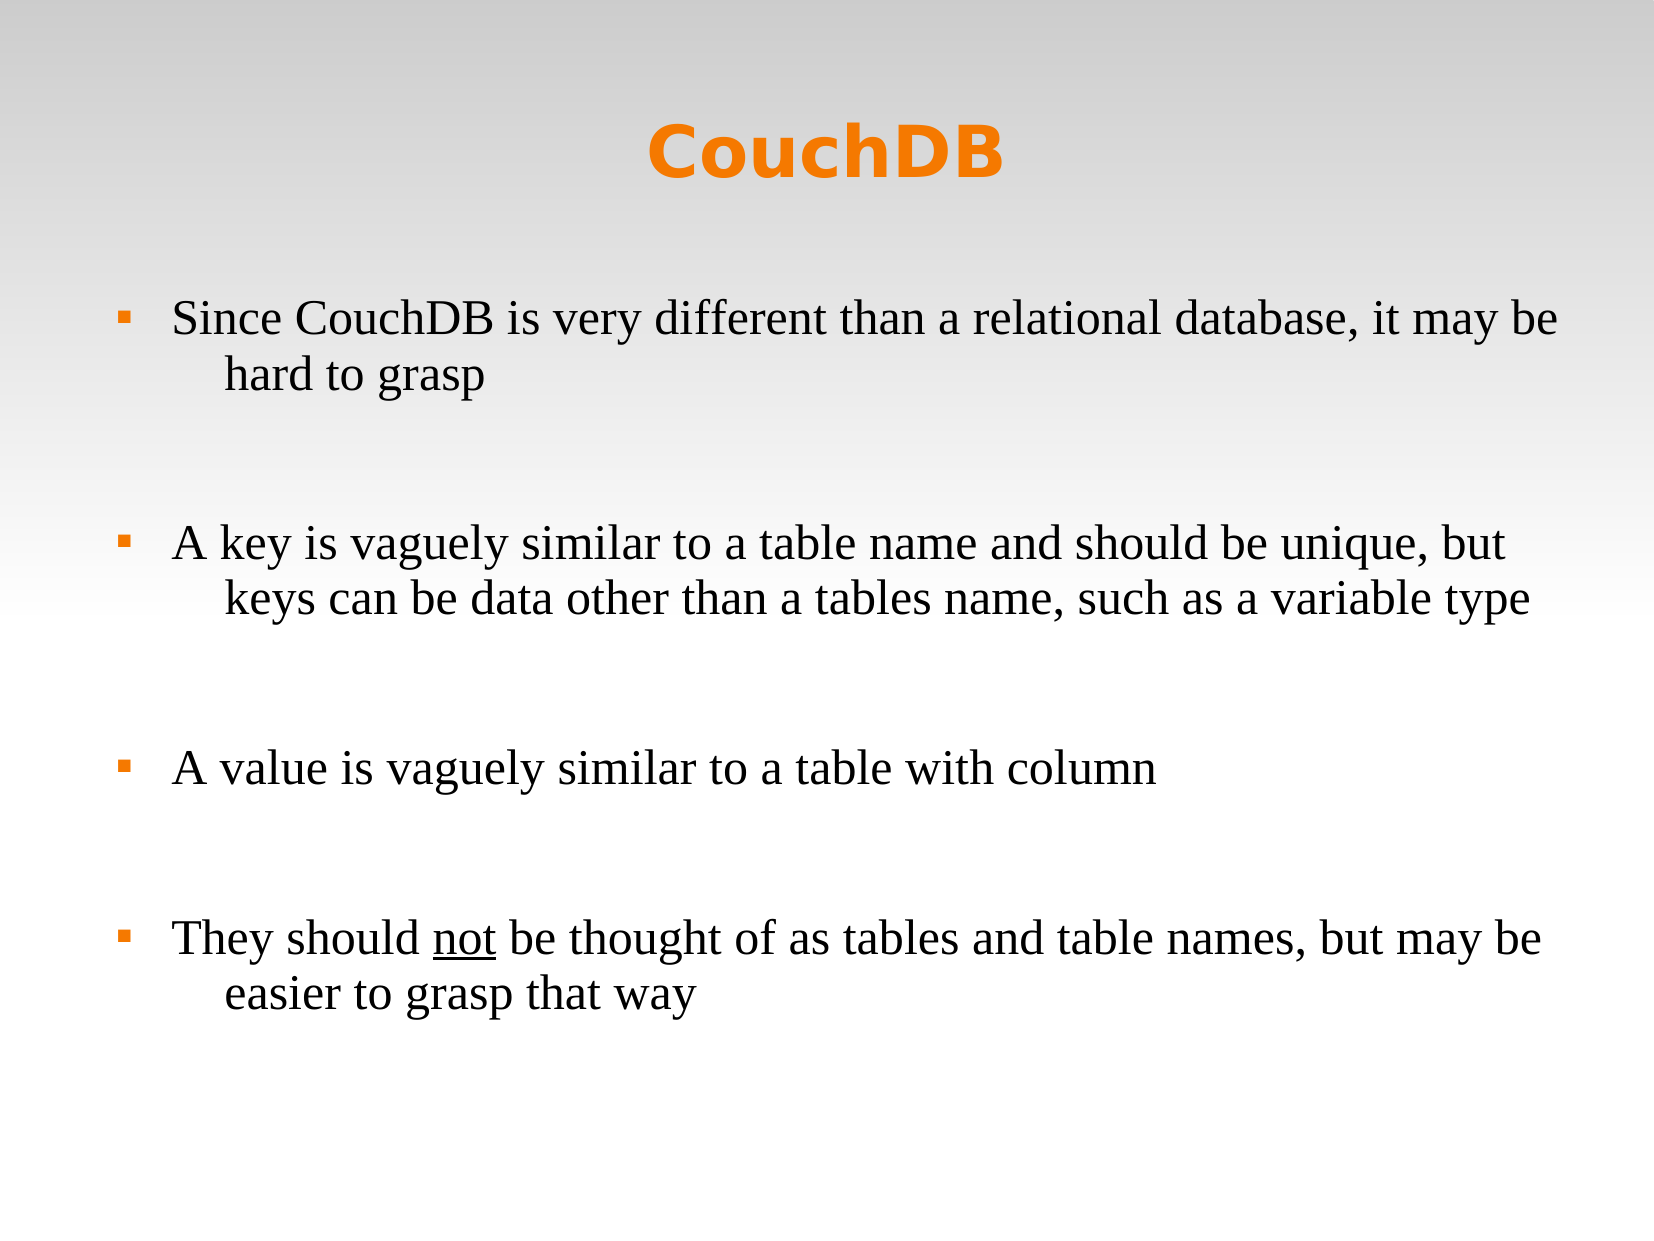

# CouchDB
Since CouchDB is very different than a relational database, it may be hard to grasp
A key is vaguely similar to a table name and should be unique, but keys can be data other than a tables name, such as a variable type
A value is vaguely similar to a table with column
They should not be thought of as tables and table names, but may be easier to grasp that way